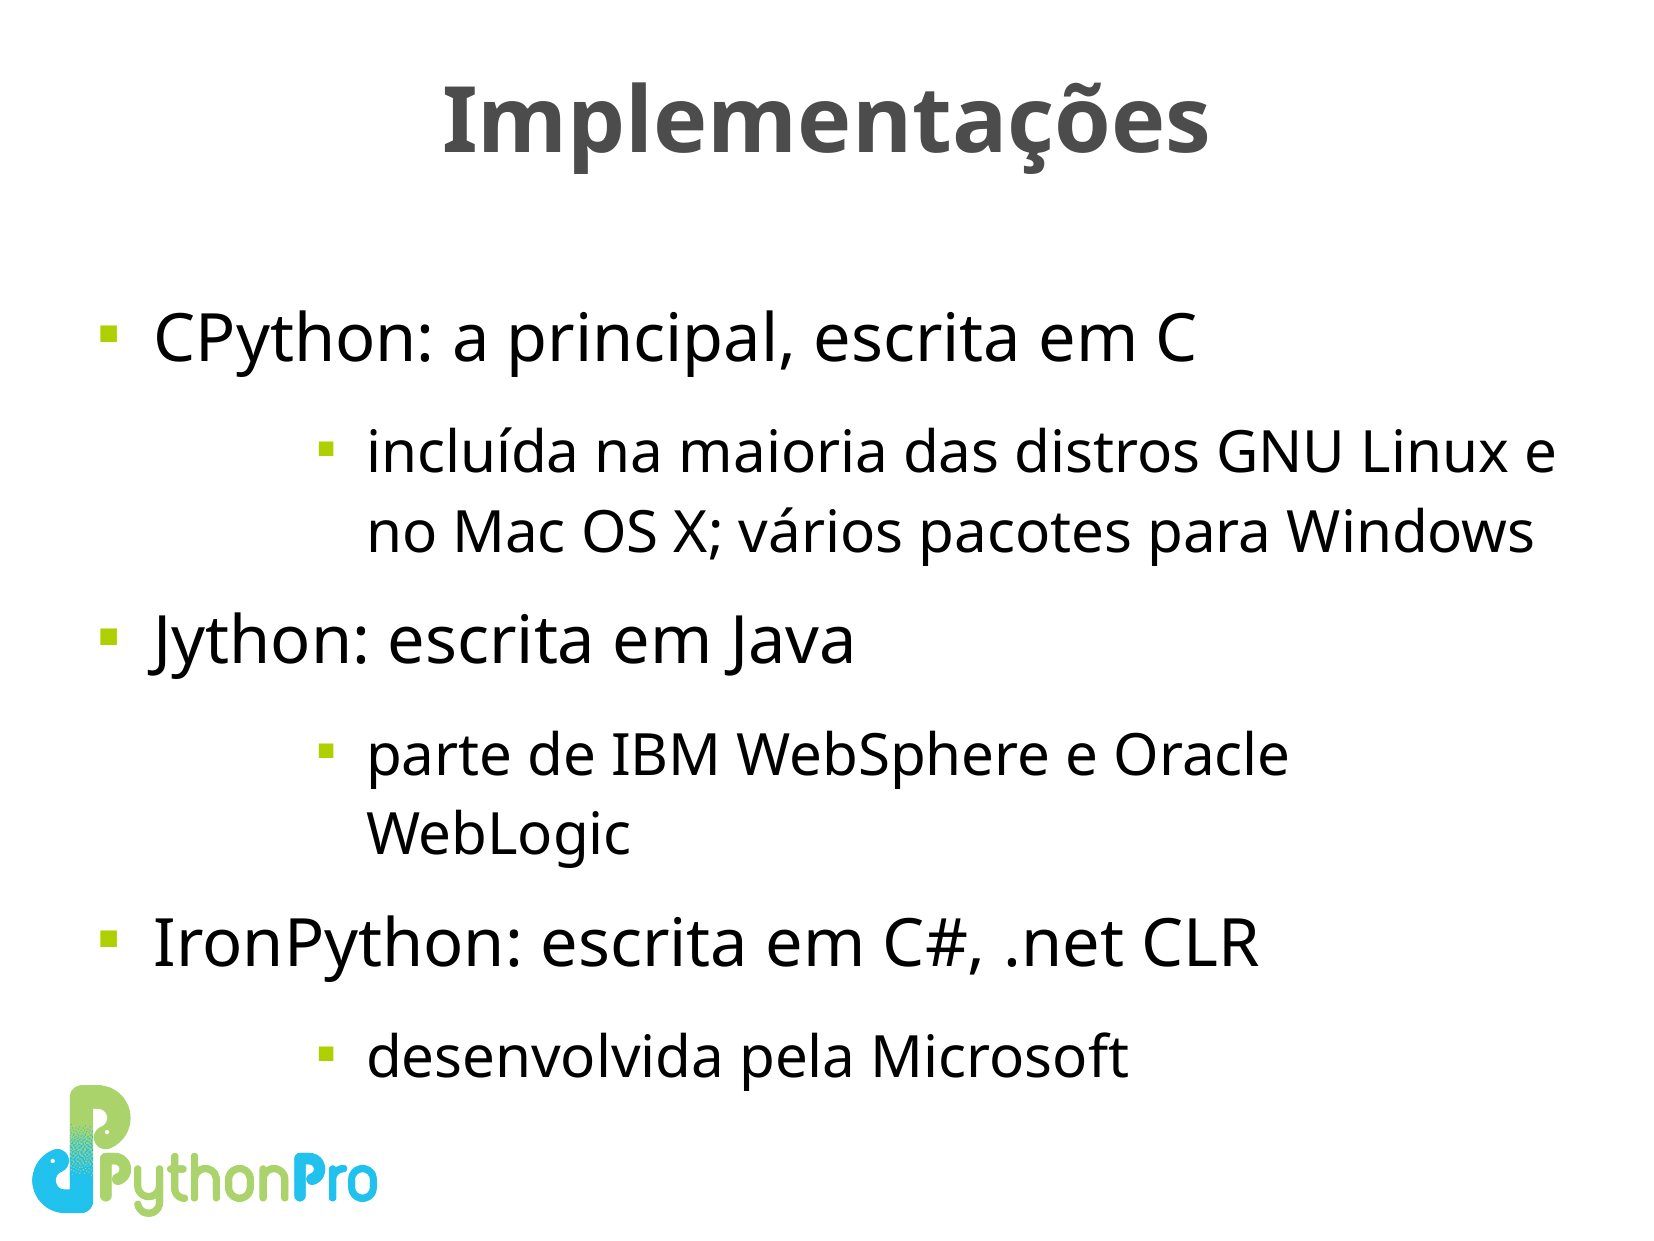

# Implementações
CPython: a principal, escrita em C
incluída na maioria das distros GNU Linux e no Mac OS X; vários pacotes para Windows
Jython: escrita em Java
parte de IBM WebSphere e Oracle WebLogic
IronPython: escrita em C#, .net CLR
desenvolvida pela Microsoft